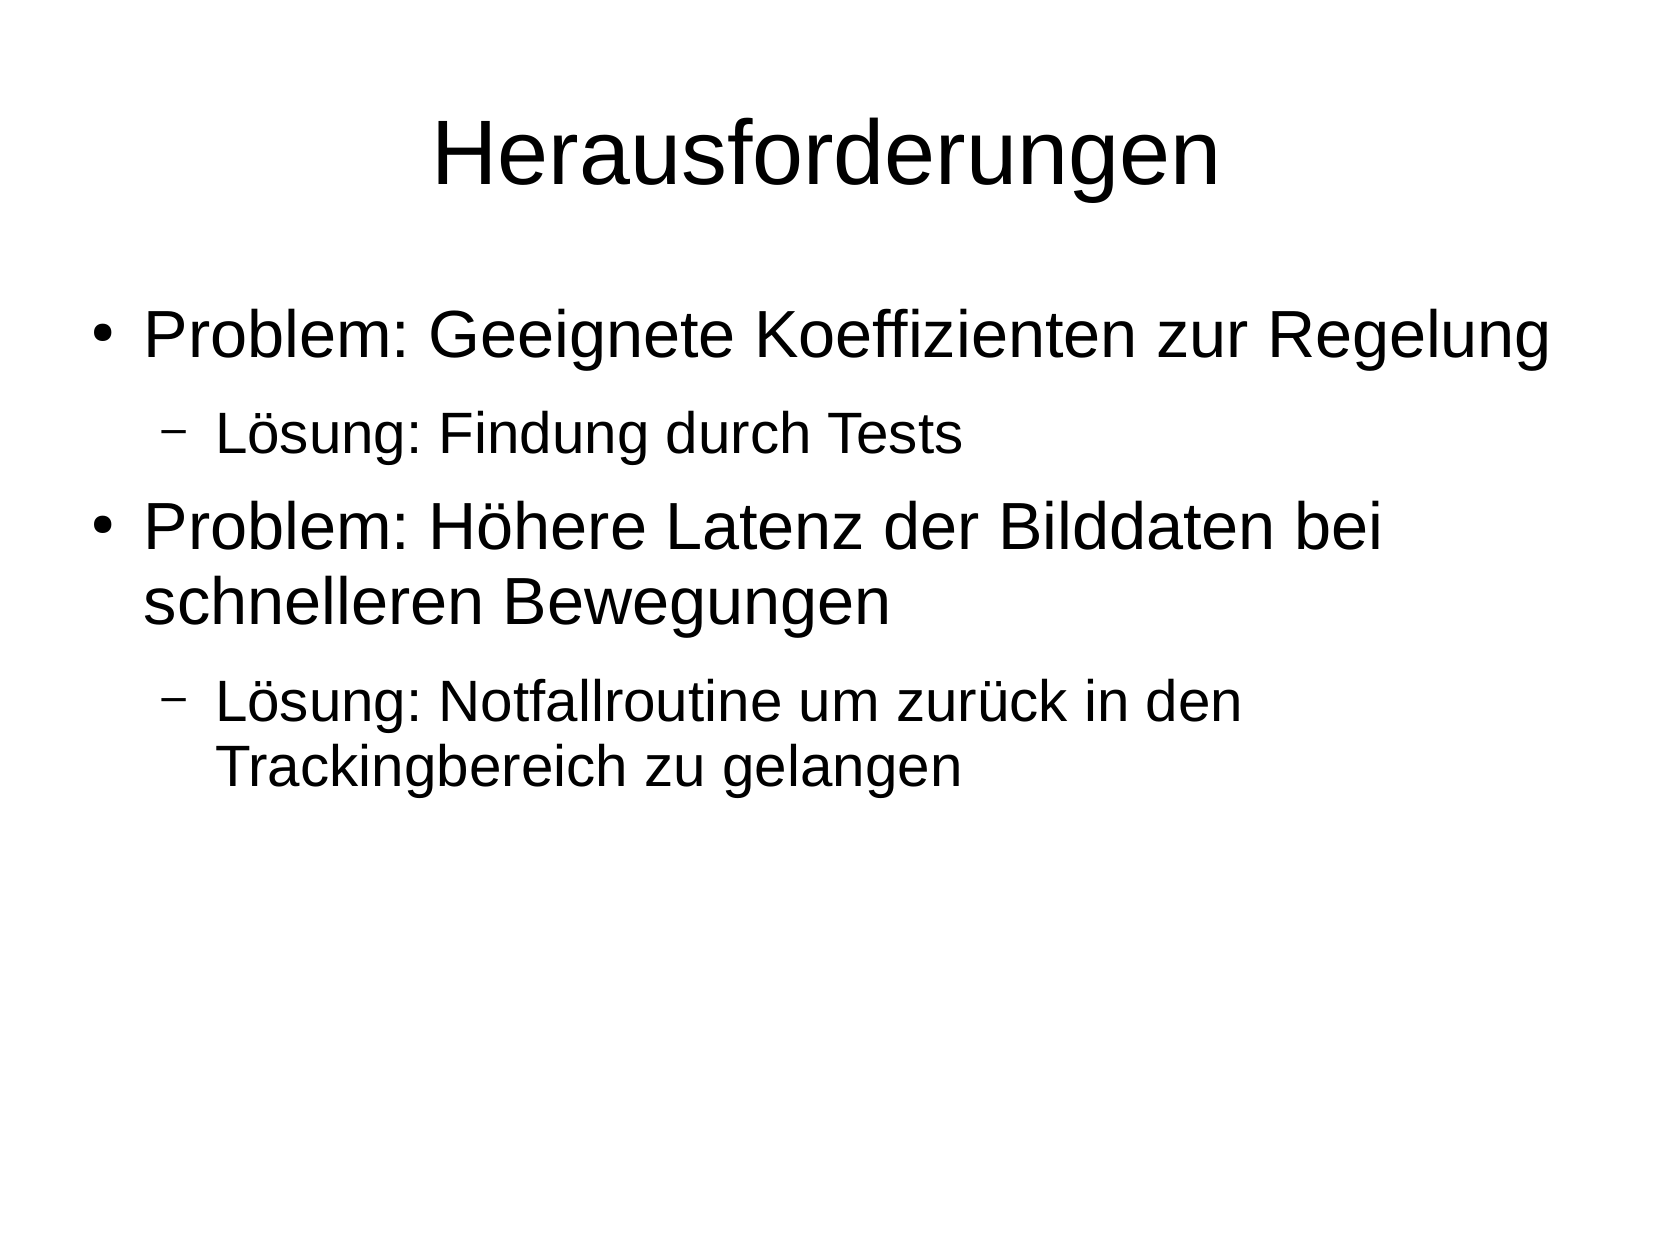

# Herausforderungen
Problem: Geeignete Koeffizienten zur Regelung
Lösung: Findung durch Tests
Problem: Höhere Latenz der Bilddaten bei schnelleren Bewegungen
Lösung: Notfallroutine um zurück in den Trackingbereich zu gelangen